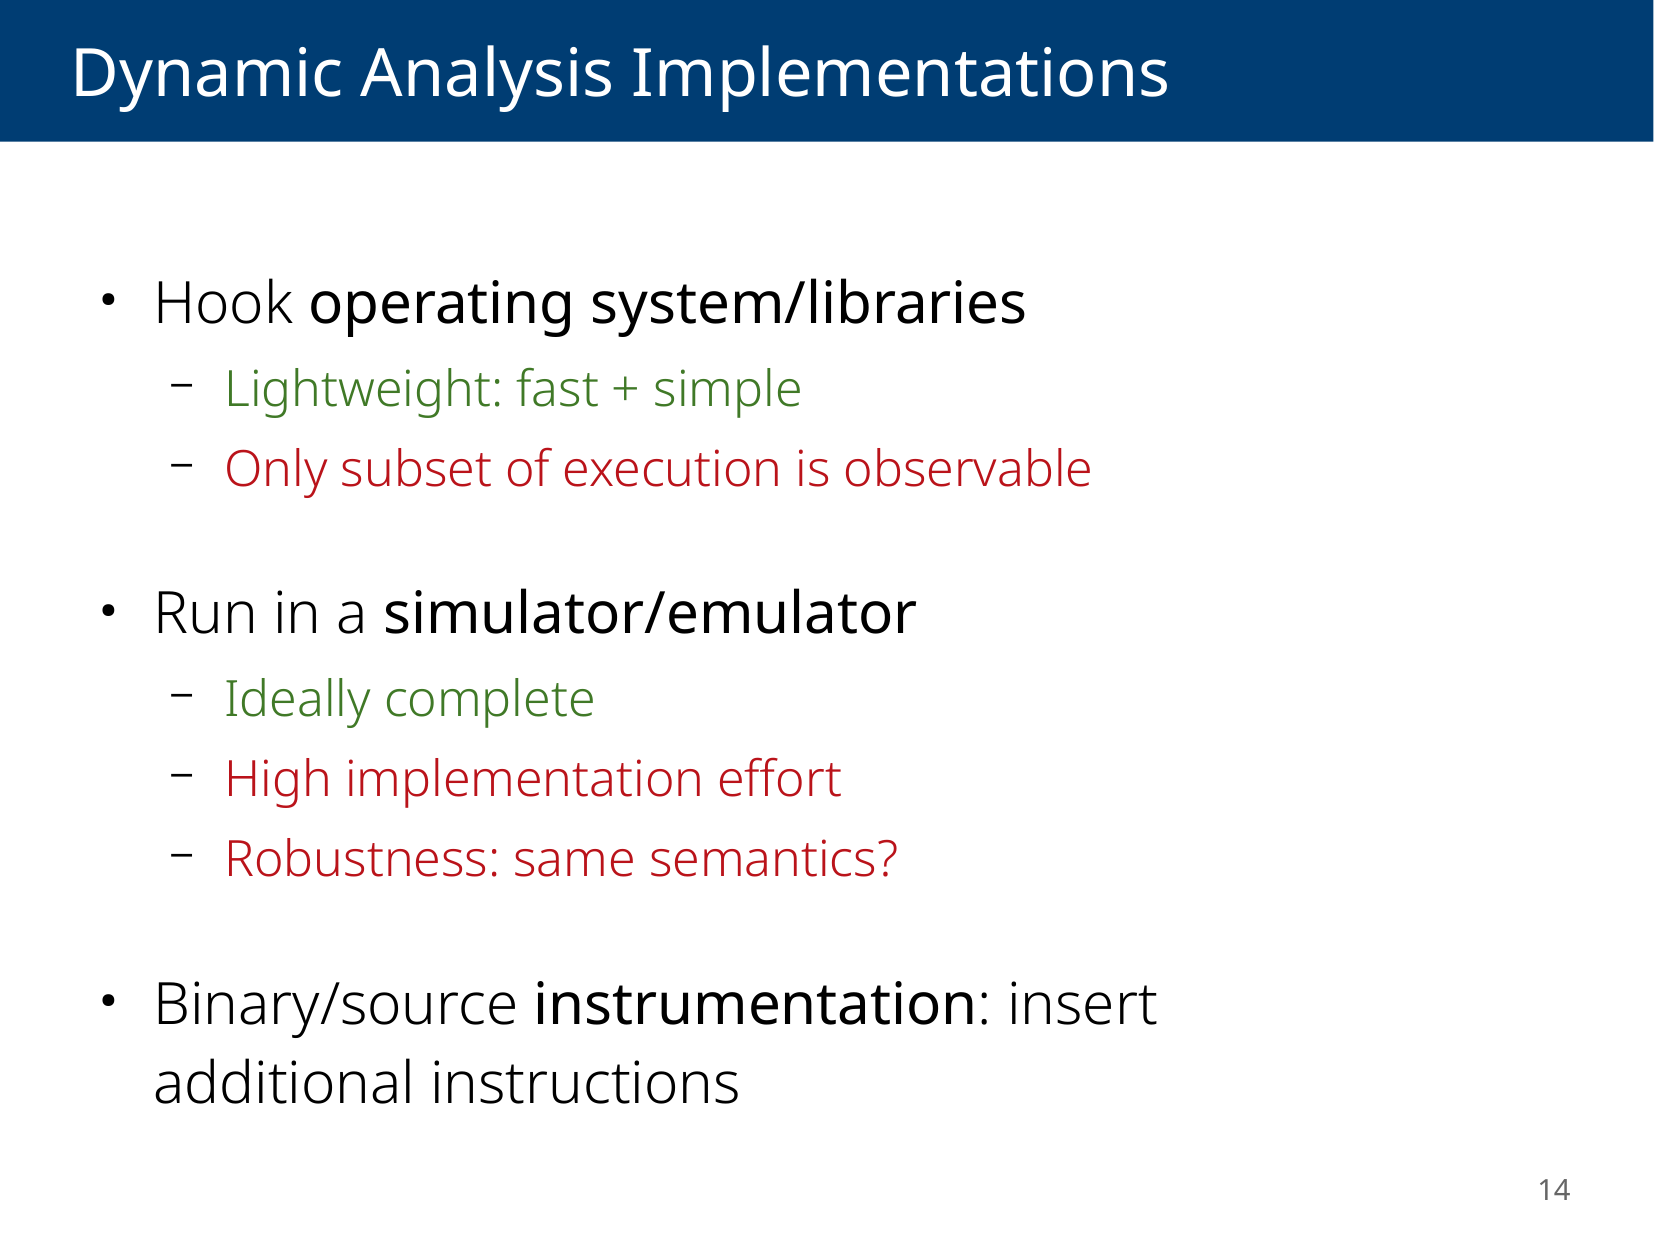

# Dynamic Analysis Implementations
Hook operating system/libraries
Lightweight: fast + simple
Only subset of execution is observable
Run in a simulator/emulator
Ideally complete
High implementation effort
Robustness: same semantics?
Binary/source instrumentation: insert
additional instructions
14